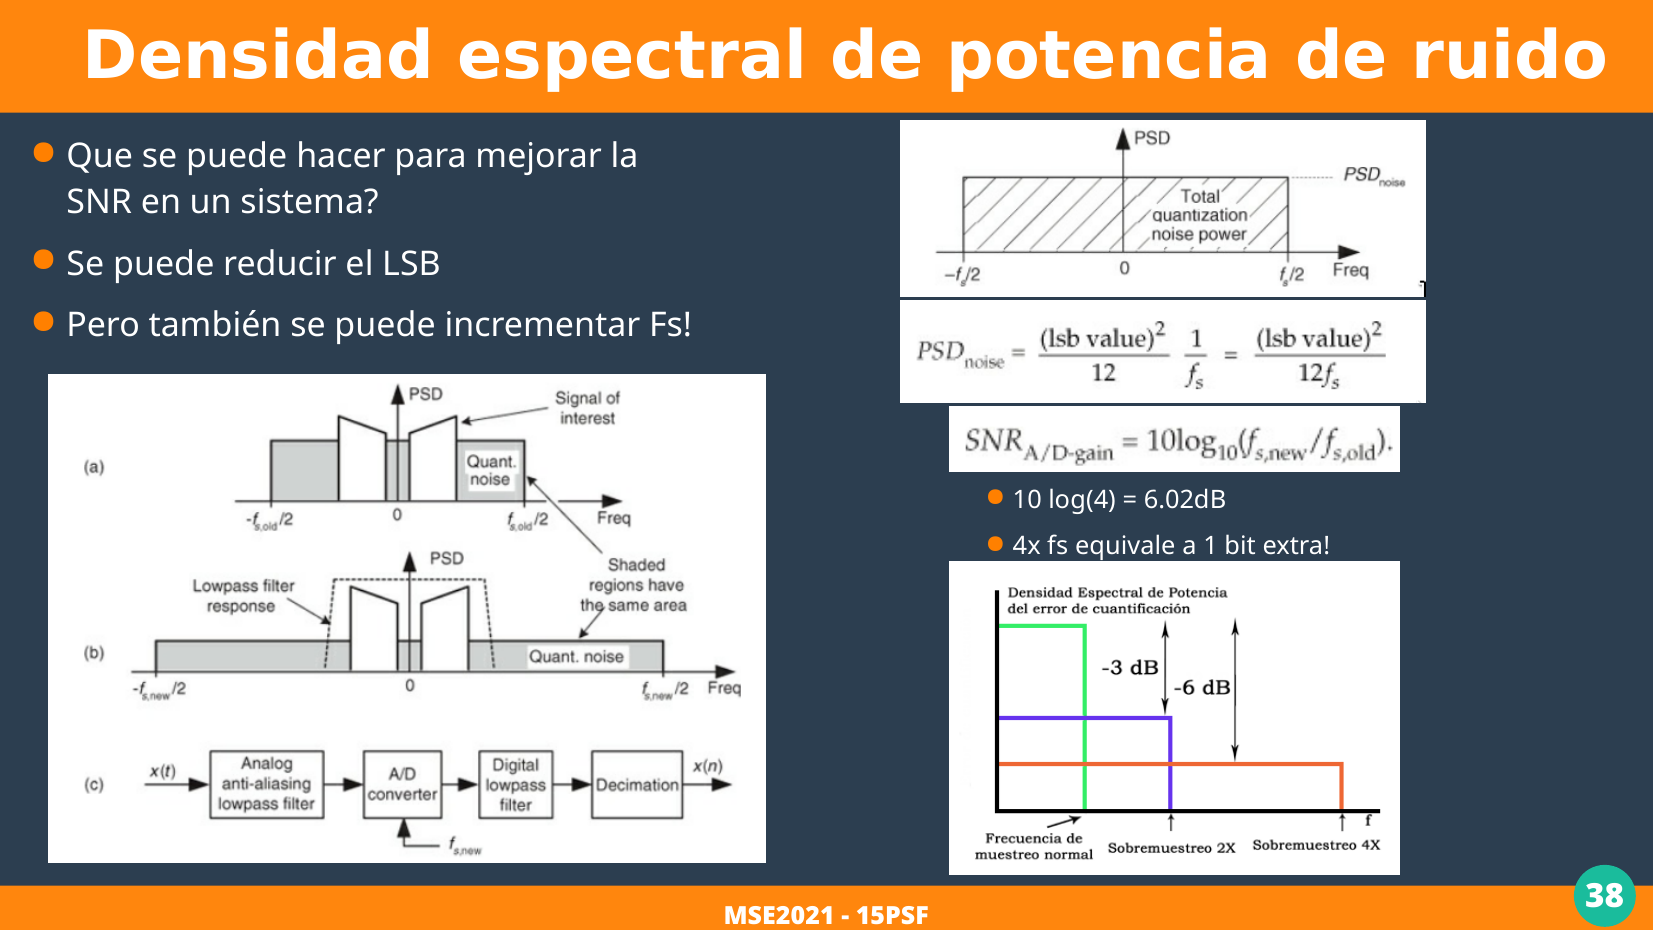

# Densidad espectral de potencia de ruido
Que se puede hacer para mejorar la SNR en un sistema?
Se puede reducir el LSB
Pero también se puede incrementar Fs!
10 log(4) = 6.02dB
4x fs equivale a 1 bit extra!
MSE2021 - 15PSF